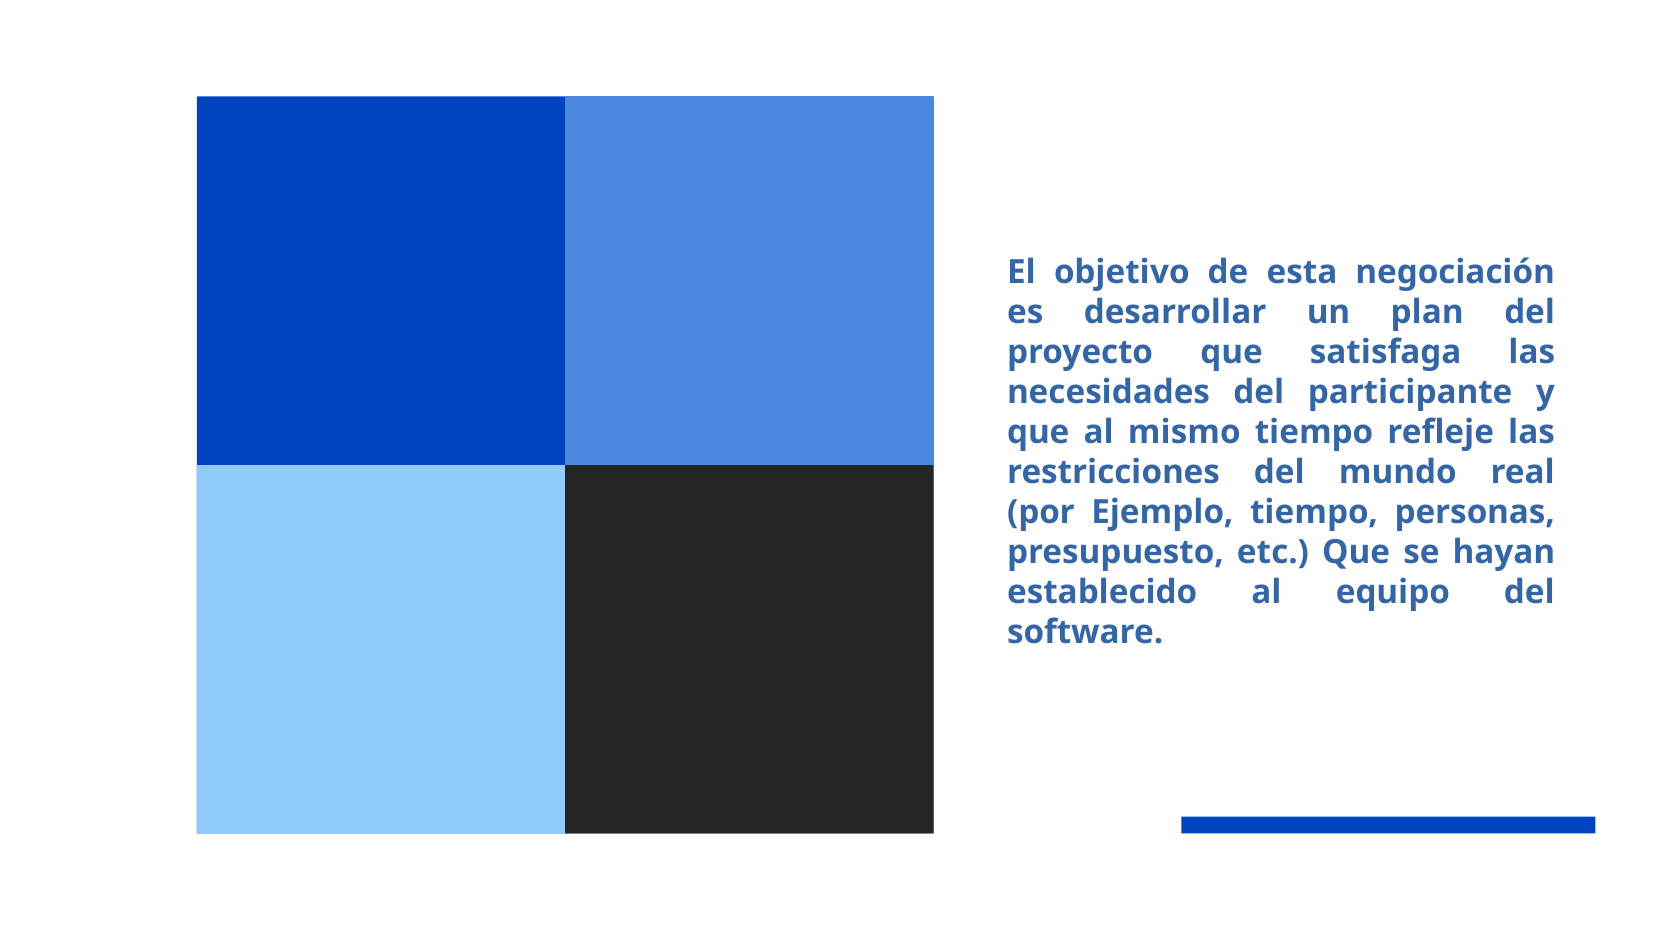

El objetivo de esta negociación es desarrollar un plan del proyecto que satisfaga las necesidades del participante y que al mismo tiempo refleje las restricciones del mundo real (por Ejemplo, tiempo, personas, presupuesto, etc.) Que se hayan establecido al equipo del software.